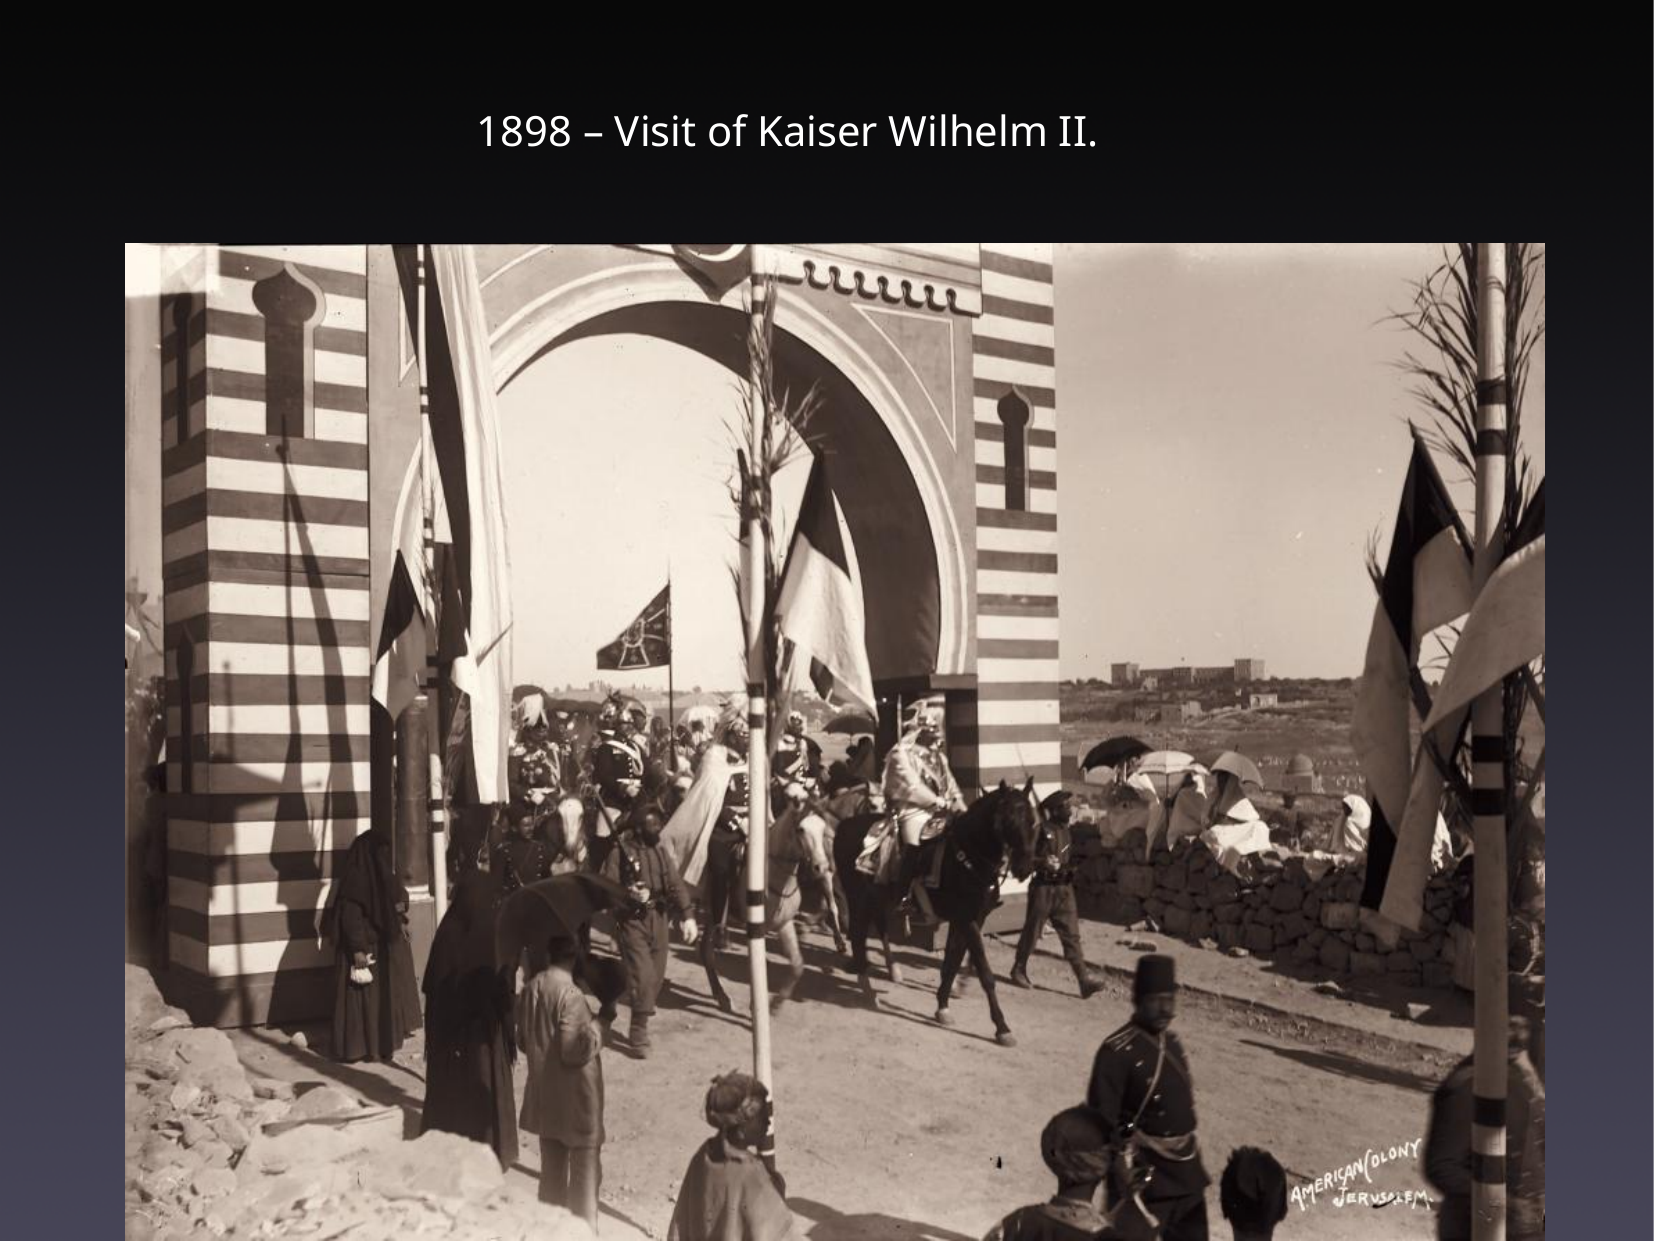

# 1898 – Visit of Kaiser Wilhelm II.